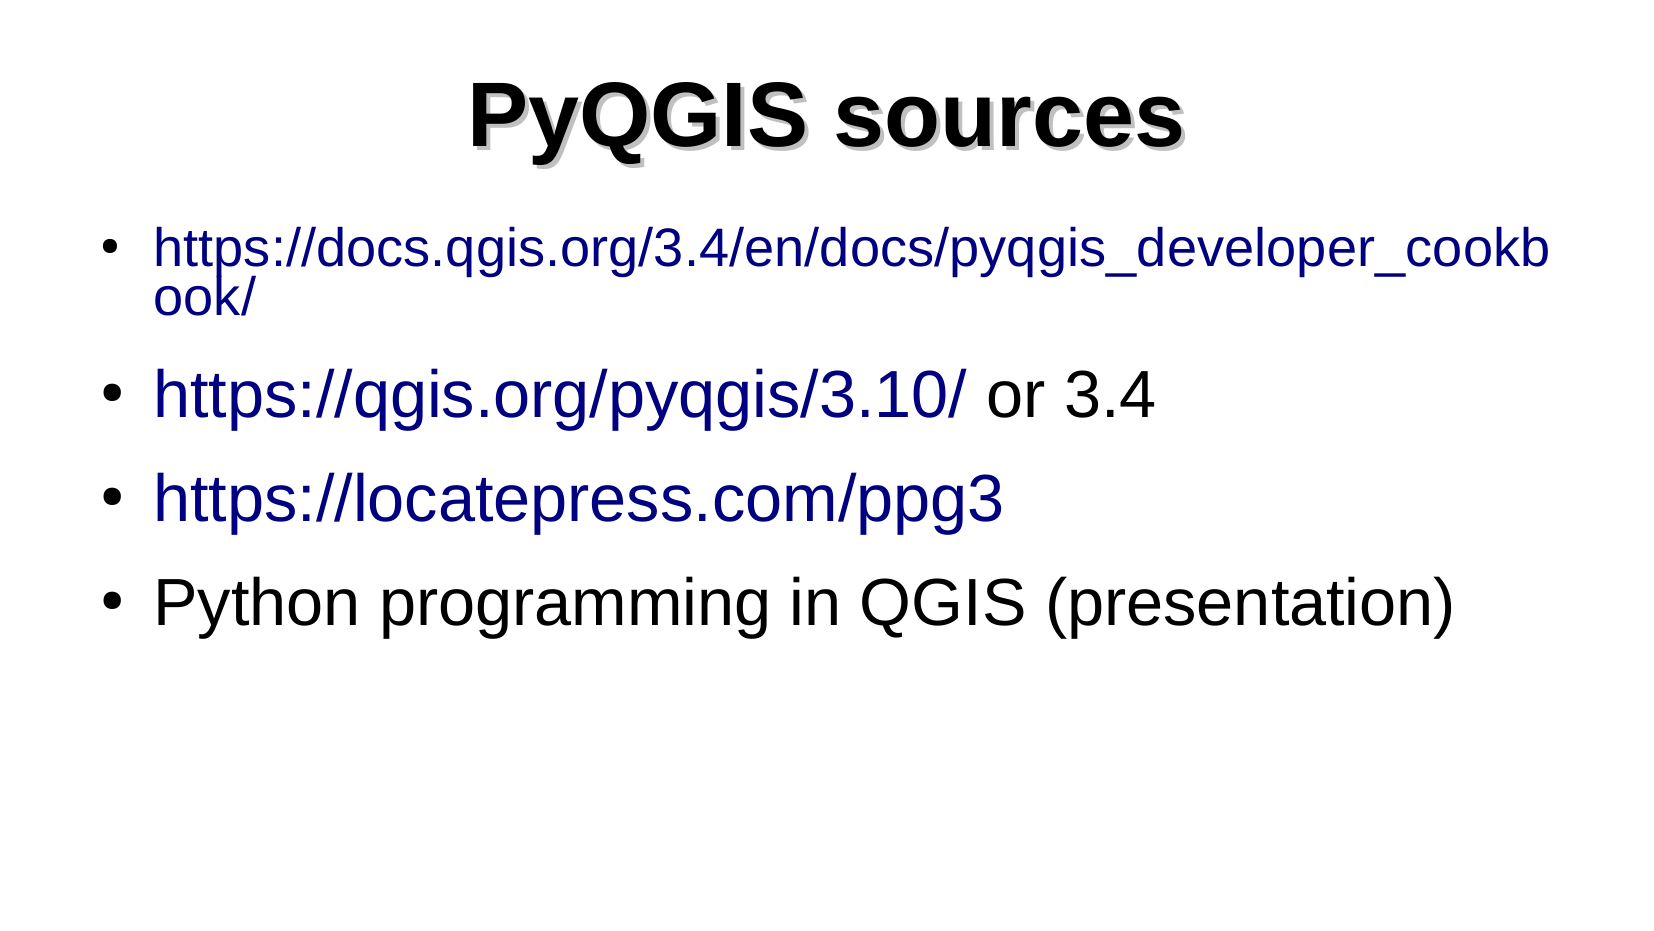

# PyQGIS sources
https://docs.qgis.org/3.4/en/docs/pyqgis_developer_cookbook/
https://qgis.org/pyqgis/3.10/ or 3.4
https://locatepress.com/ppg3
Python programming in QGIS (presentation)